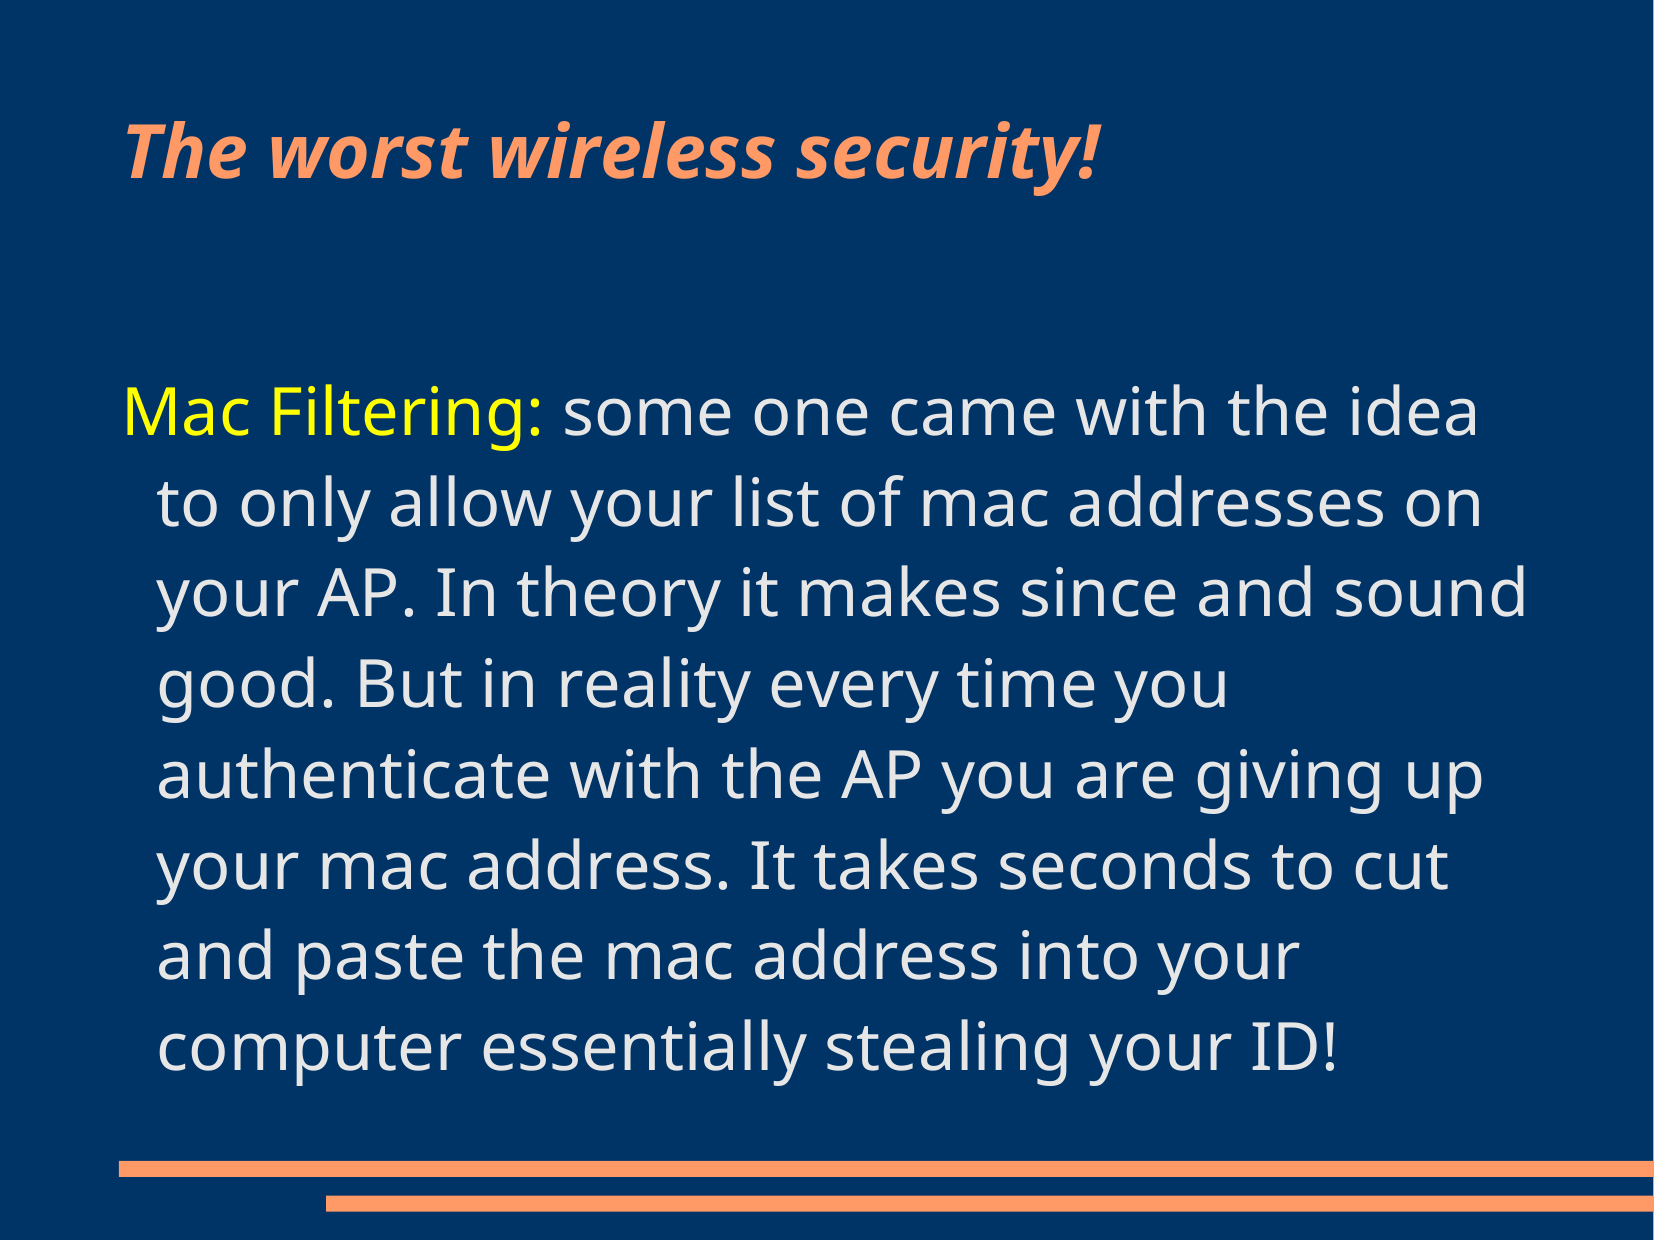

# The worst wireless security!
Mac Filtering: some one came with the idea to only allow your list of mac addresses on your AP. In theory it makes since and sound good. But in reality every time you authenticate with the AP you are giving up your mac address. It takes seconds to cut and paste the mac address into your computer essentially stealing your ID!